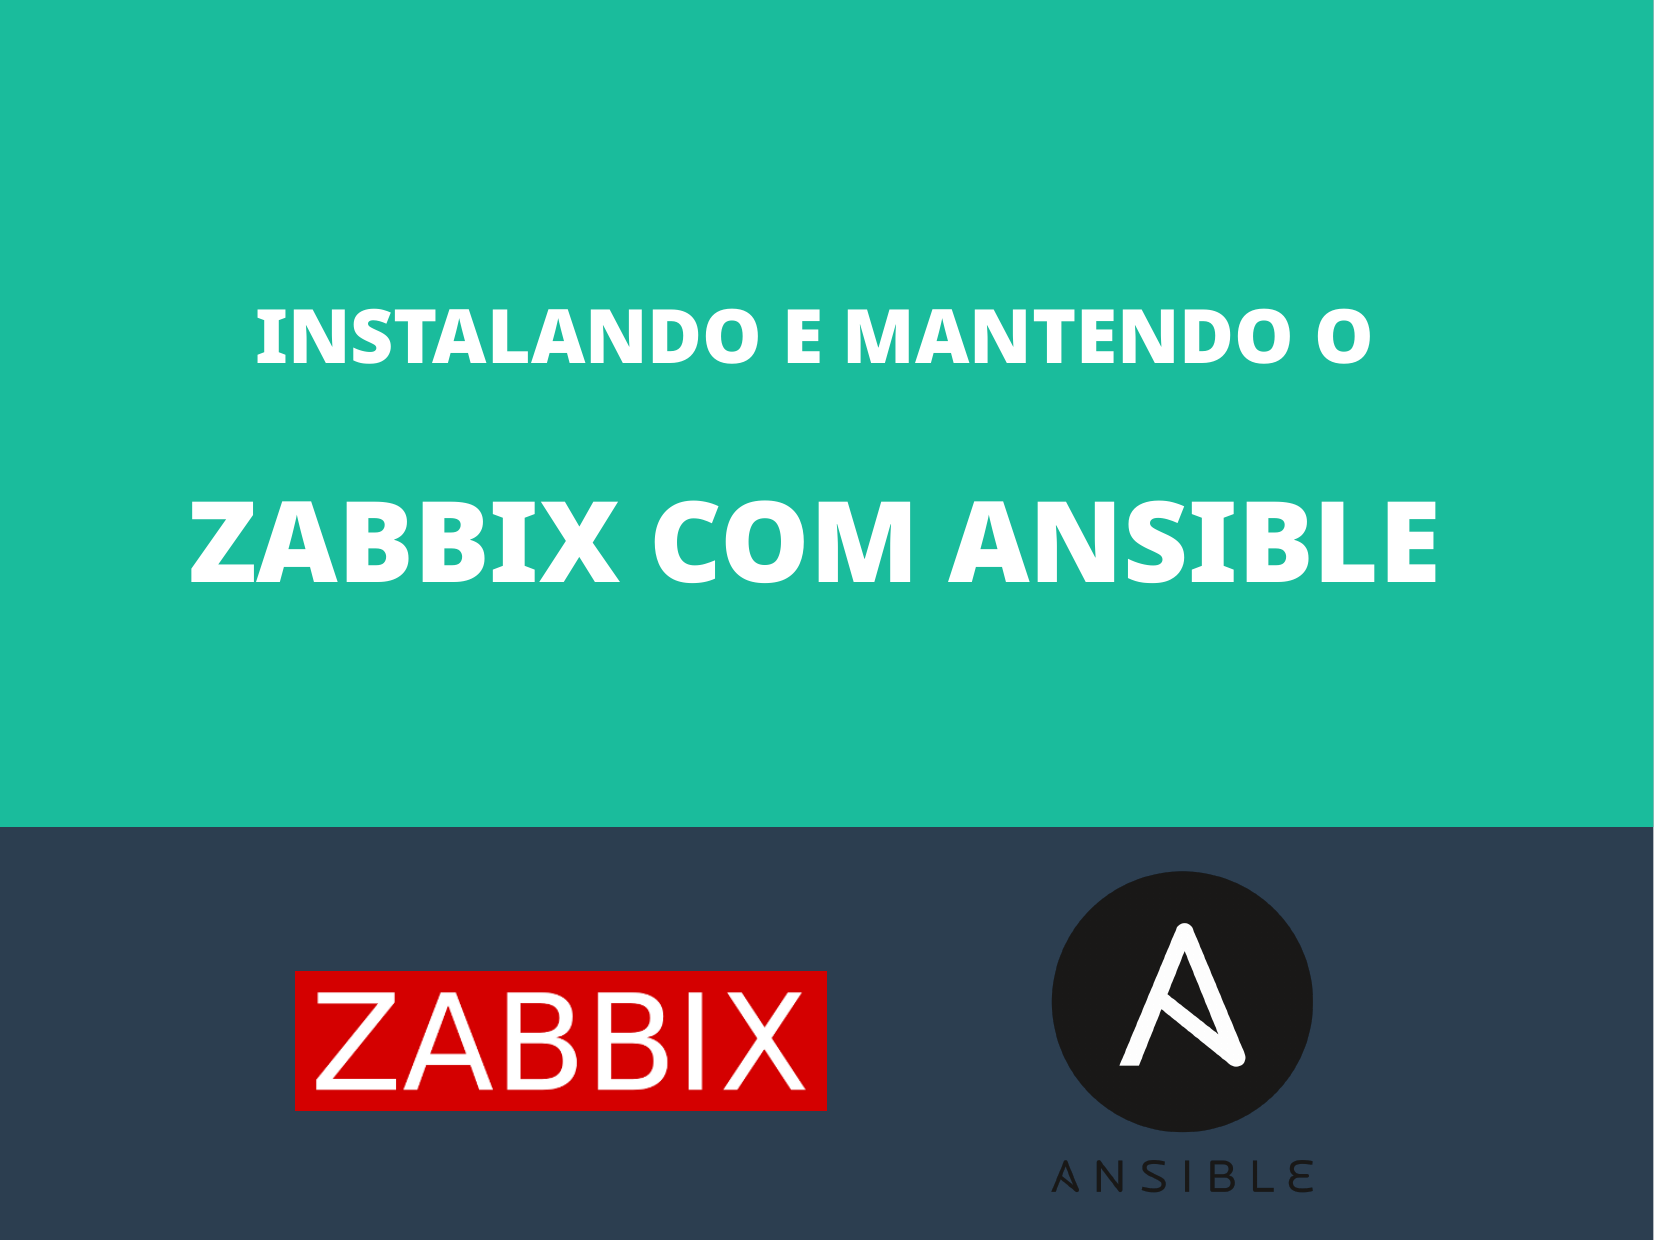

# INSTALANDO E MANTENDO O ZABBIX COM ANSIBLE